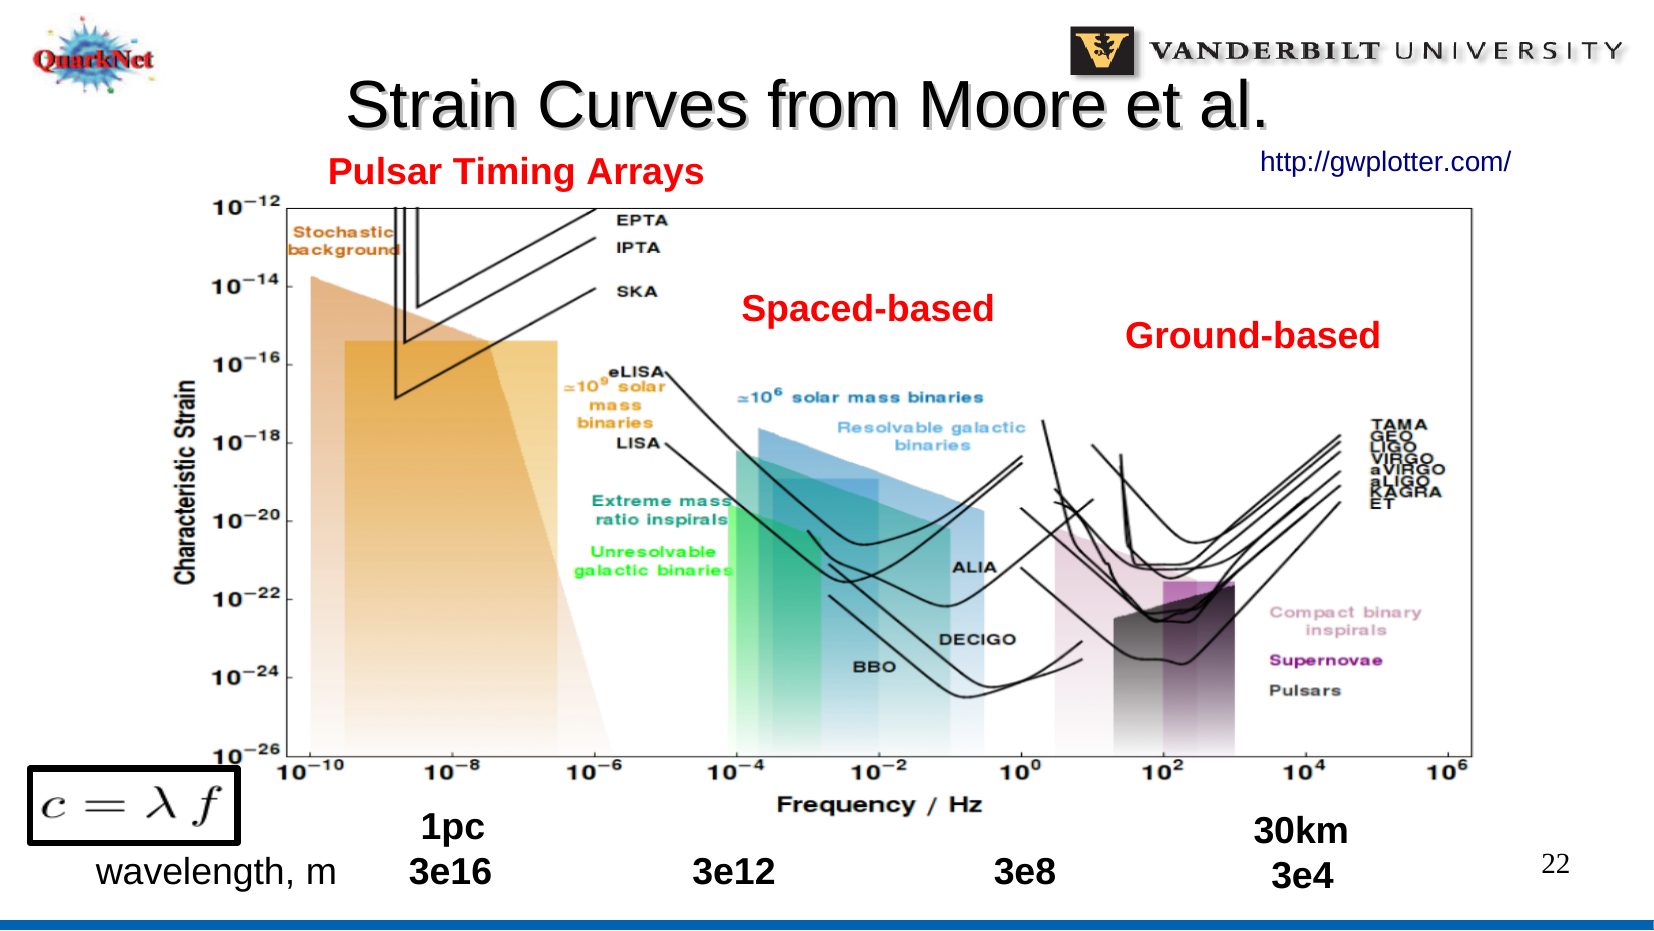

# Strain Curves from Moore et al.
http://gwplotter.com/
Pulsar Timing Arrays
Spaced-based
Ground-based
1pc
30km
3e8
wavelength, m
3e12
3e16
3e4
Gabella GravWaves
22